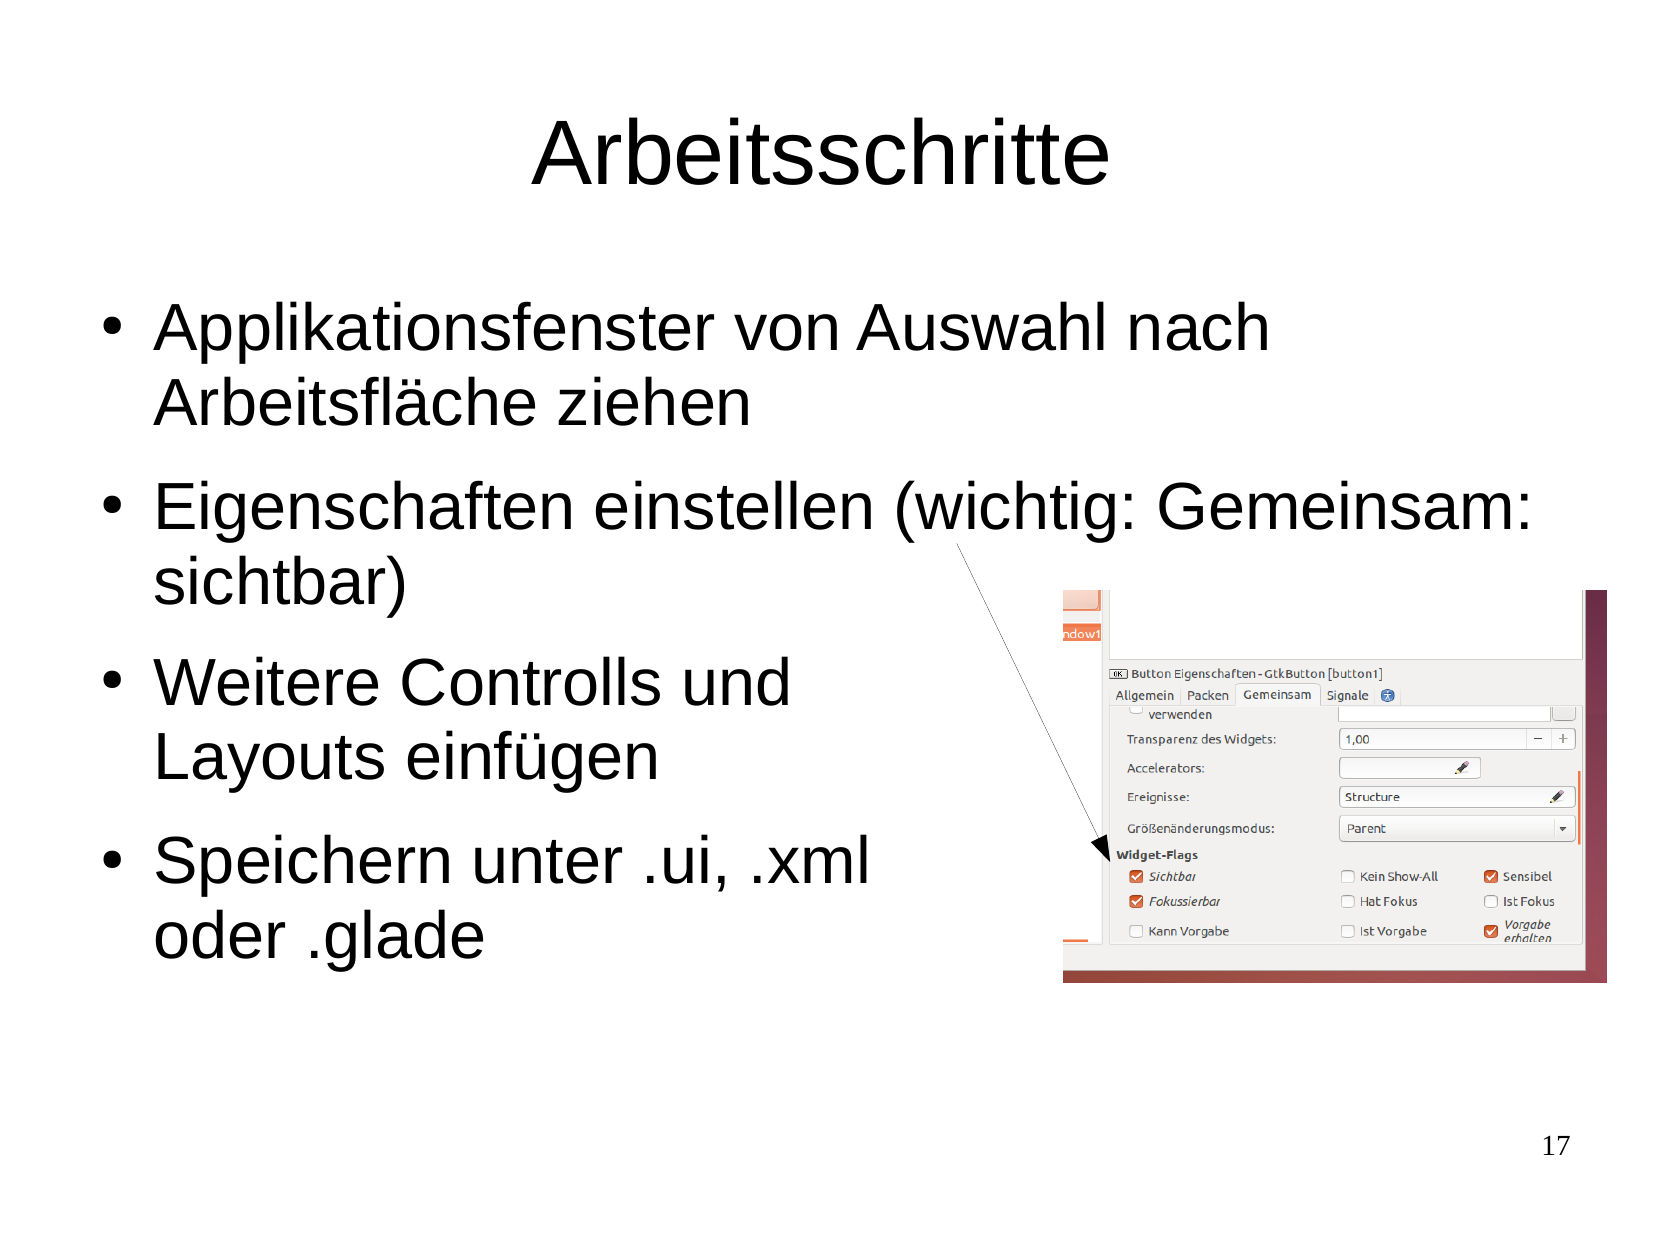

# Arbeitsschritte
Applikationsfenster von Auswahl nach Arbeitsfläche ziehen
Eigenschaften einstellen (wichtig: Gemeinsam: sichtbar)
Weitere Controlls und Layouts einfügen
Speichern unter .ui, .xml oder .glade
17